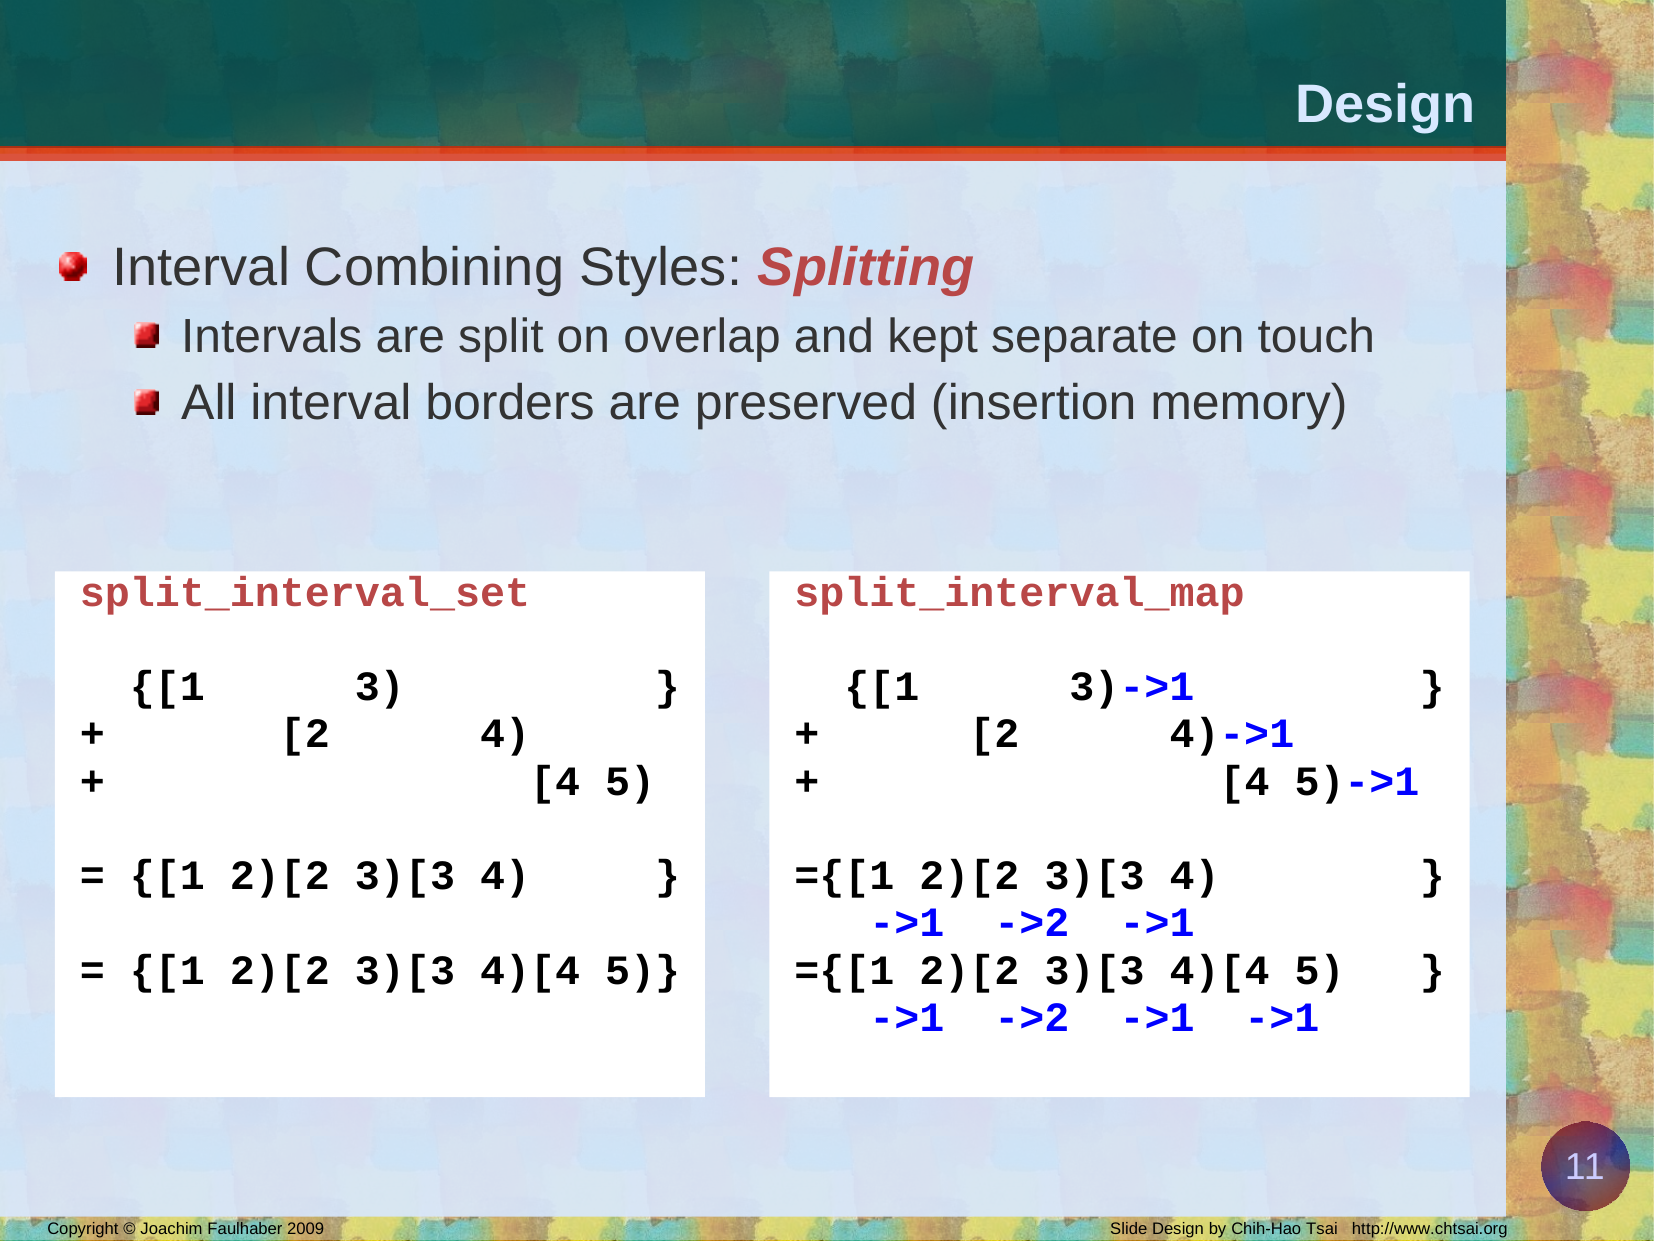

# Design
Interval Combining Styles: Splitting
Intervals are split on overlap and kept separate on touch
All interval borders are preserved (insertion memory)
 split_interval_set
 {[1 3) }
 + [2 4)
 + [4 5)
 = {[1 2)[2 3)[3 4) }
 = {[1 2)[2 3)[3 4)[4 5)}
 split_interval_map
 {[1 3)->1 }
 + [2 4)->1
 + [4 5)->1
 ={[1 2)[2 3)[3 4) }
 ->1 ->2 ->1
 ={[1 2)[2 3)[3 4)[4 5) }
 ->1 ->2 ->1 ->1